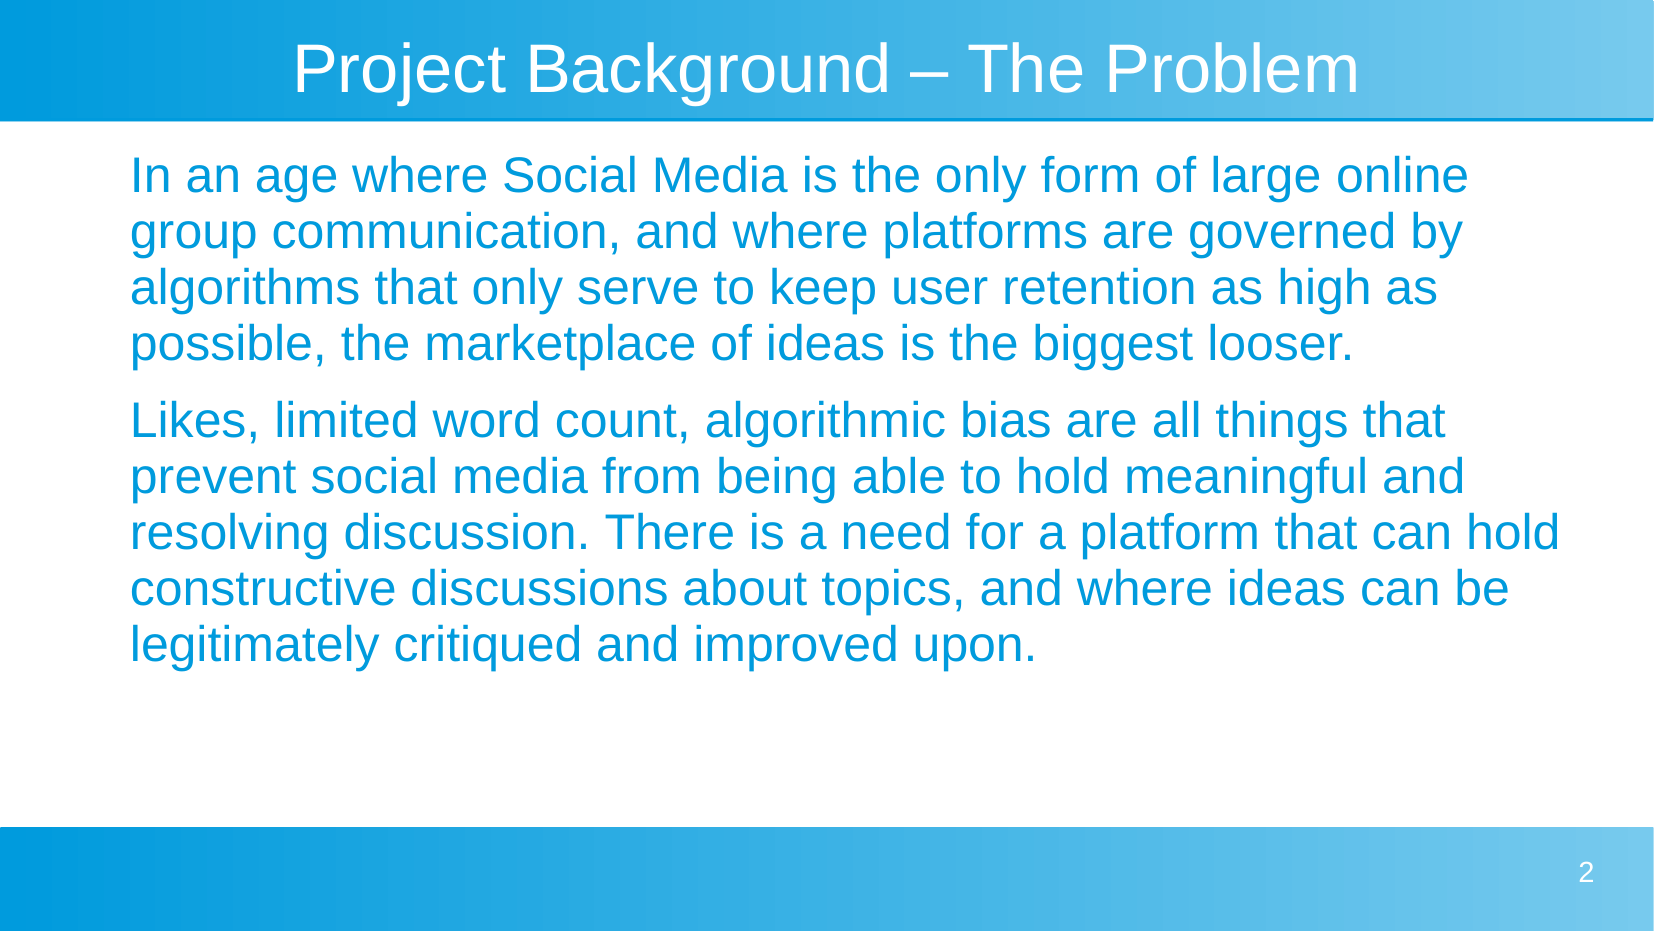

# Project Background – The Problem
In an age where Social Media is the only form of large online group communication, and where platforms are governed by algorithms that only serve to keep user retention as high as possible, the marketplace of ideas is the biggest looser.
Likes, limited word count, algorithmic bias are all things that prevent social media from being able to hold meaningful and resolving discussion. There is a need for a platform that can hold constructive discussions about topics, and where ideas can be legitimately critiqued and improved upon.
2